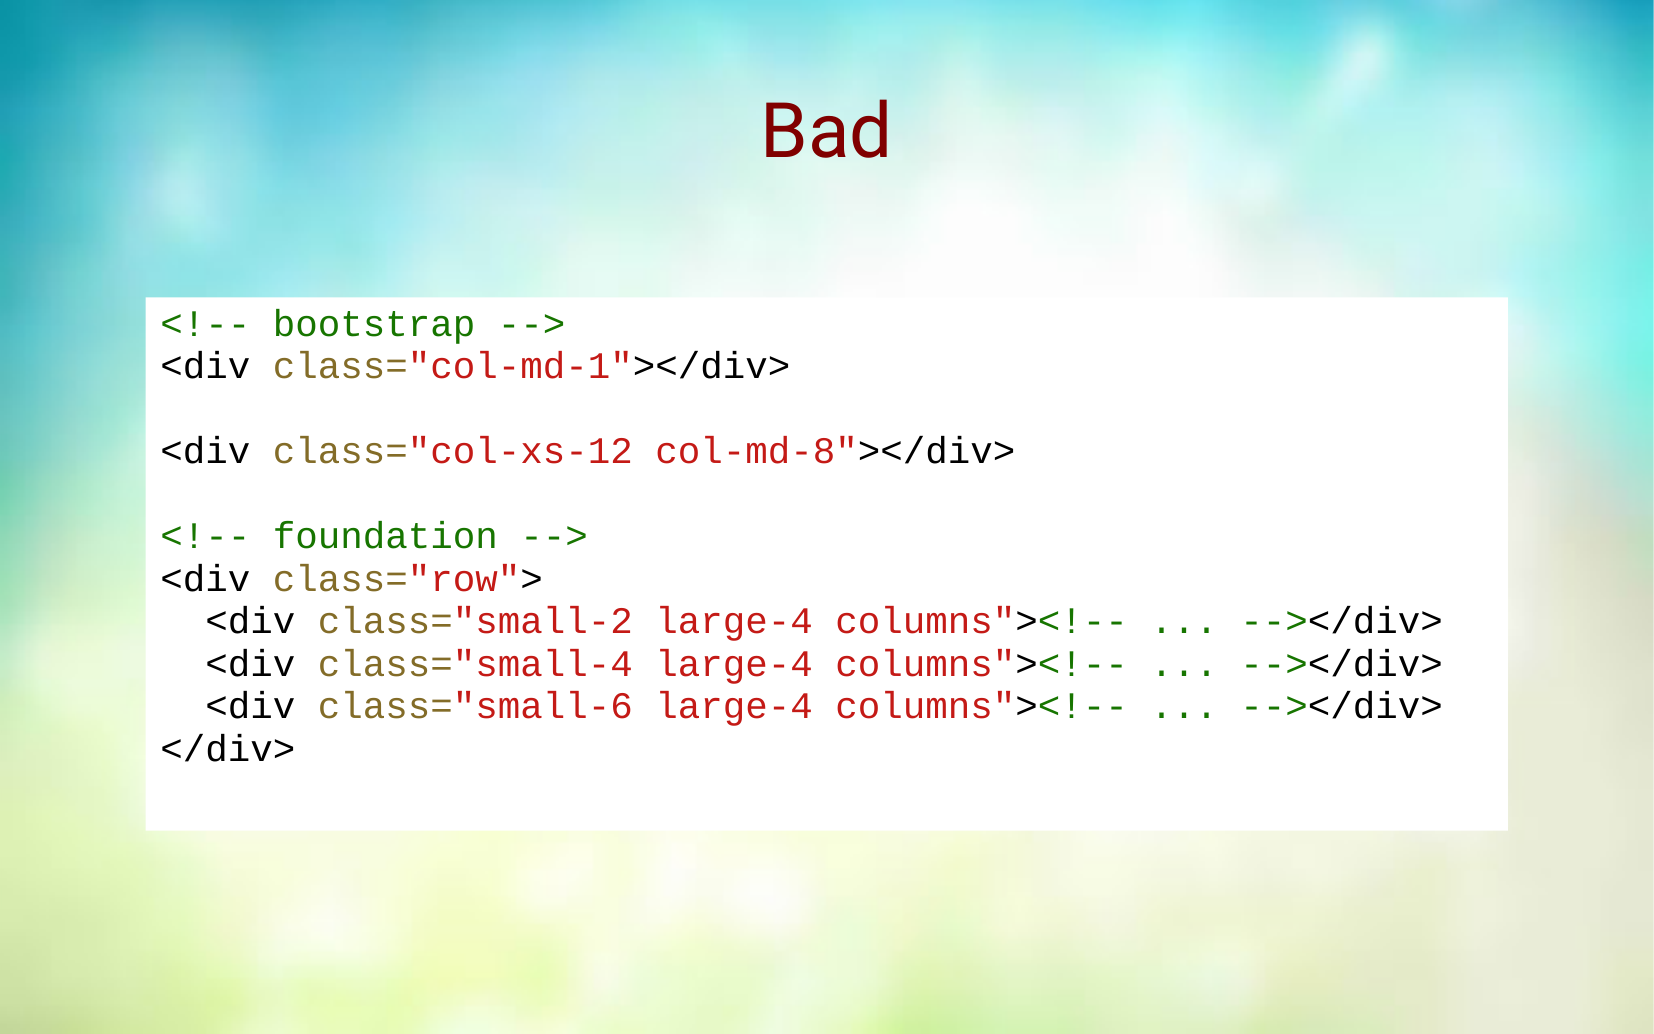

# Bad
<!-- bootstrap -->
<div class="col-md-1"></div>
<div class="col-xs-12 col-md-8"></div>
<!-- foundation -->
<div class="row">
 <div class="small-2 large-4 columns"><!-- ... --></div>
 <div class="small-4 large-4 columns"><!-- ... --></div>
 <div class="small-6 large-4 columns"><!-- ... --></div>
</div>